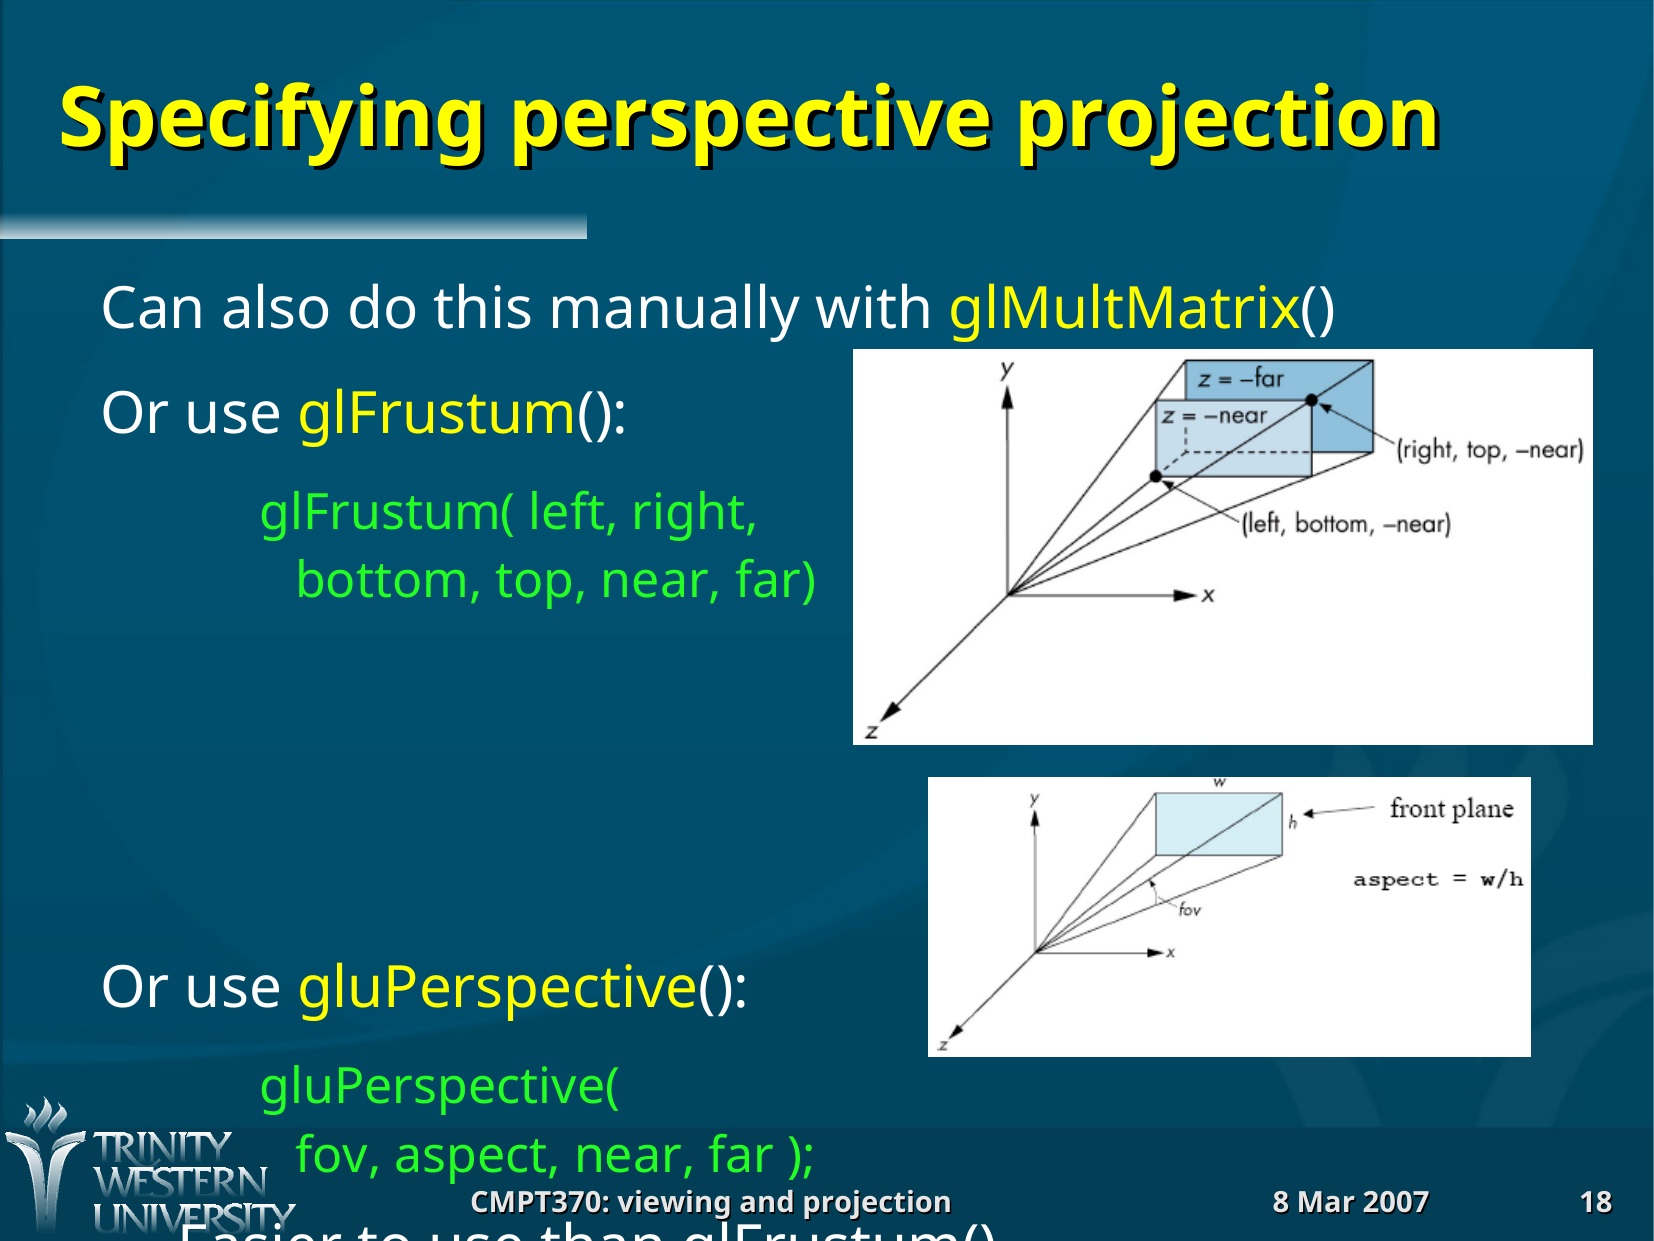

# Specifying perspective projection
Can also do this manually with glMultMatrix()
Or use glFrustum():
glFrustum( left, right,
bottom, top, near, far)
Or use gluPerspective():
gluPerspective(
fov, aspect, near, far );
Easier to use than glFrustum()
CMPT370: viewing and projection
8 Mar 2007
18